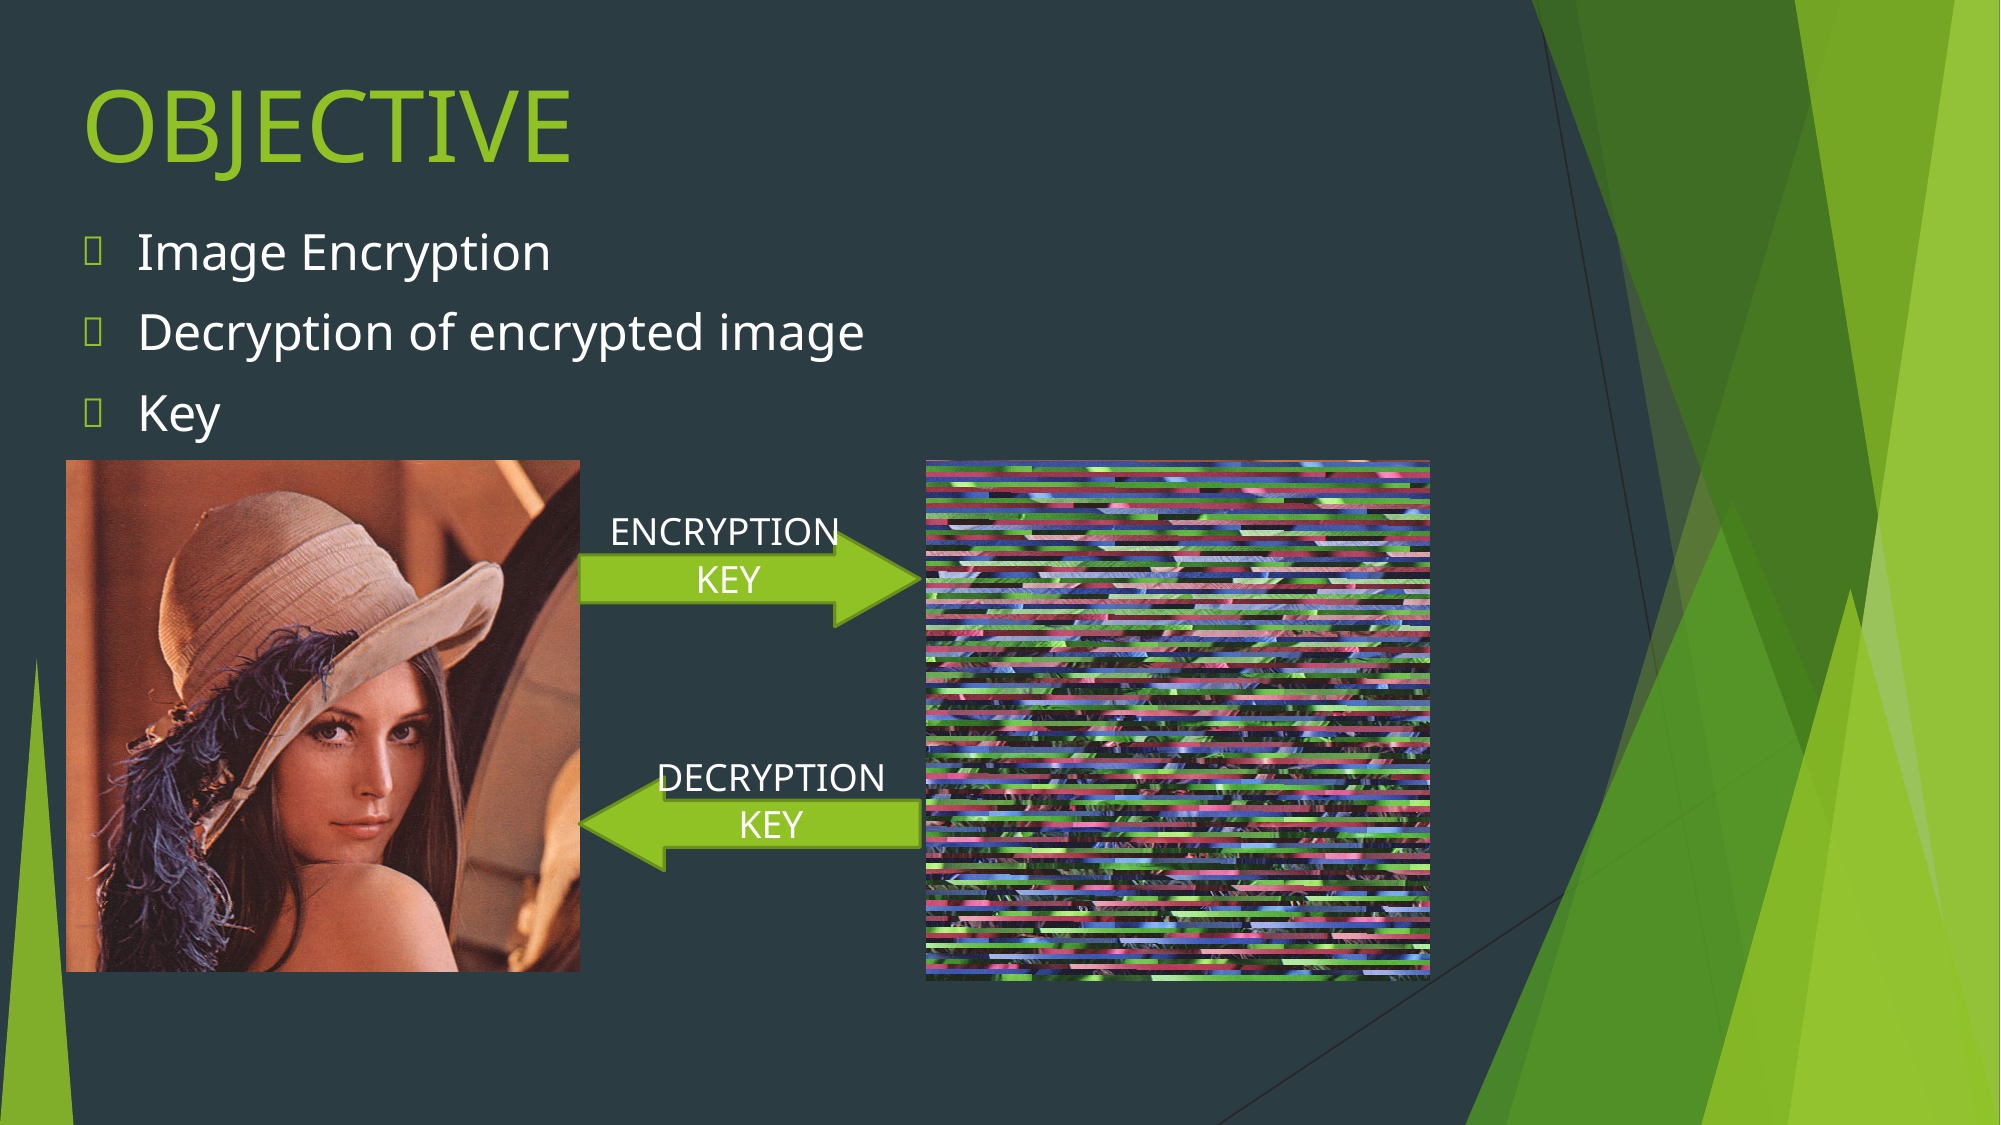

# OBJECTIVE
Image Encryption
Decryption of encrypted image
Key
ENCRYPTION
KEY
DECRYPTION
KEY